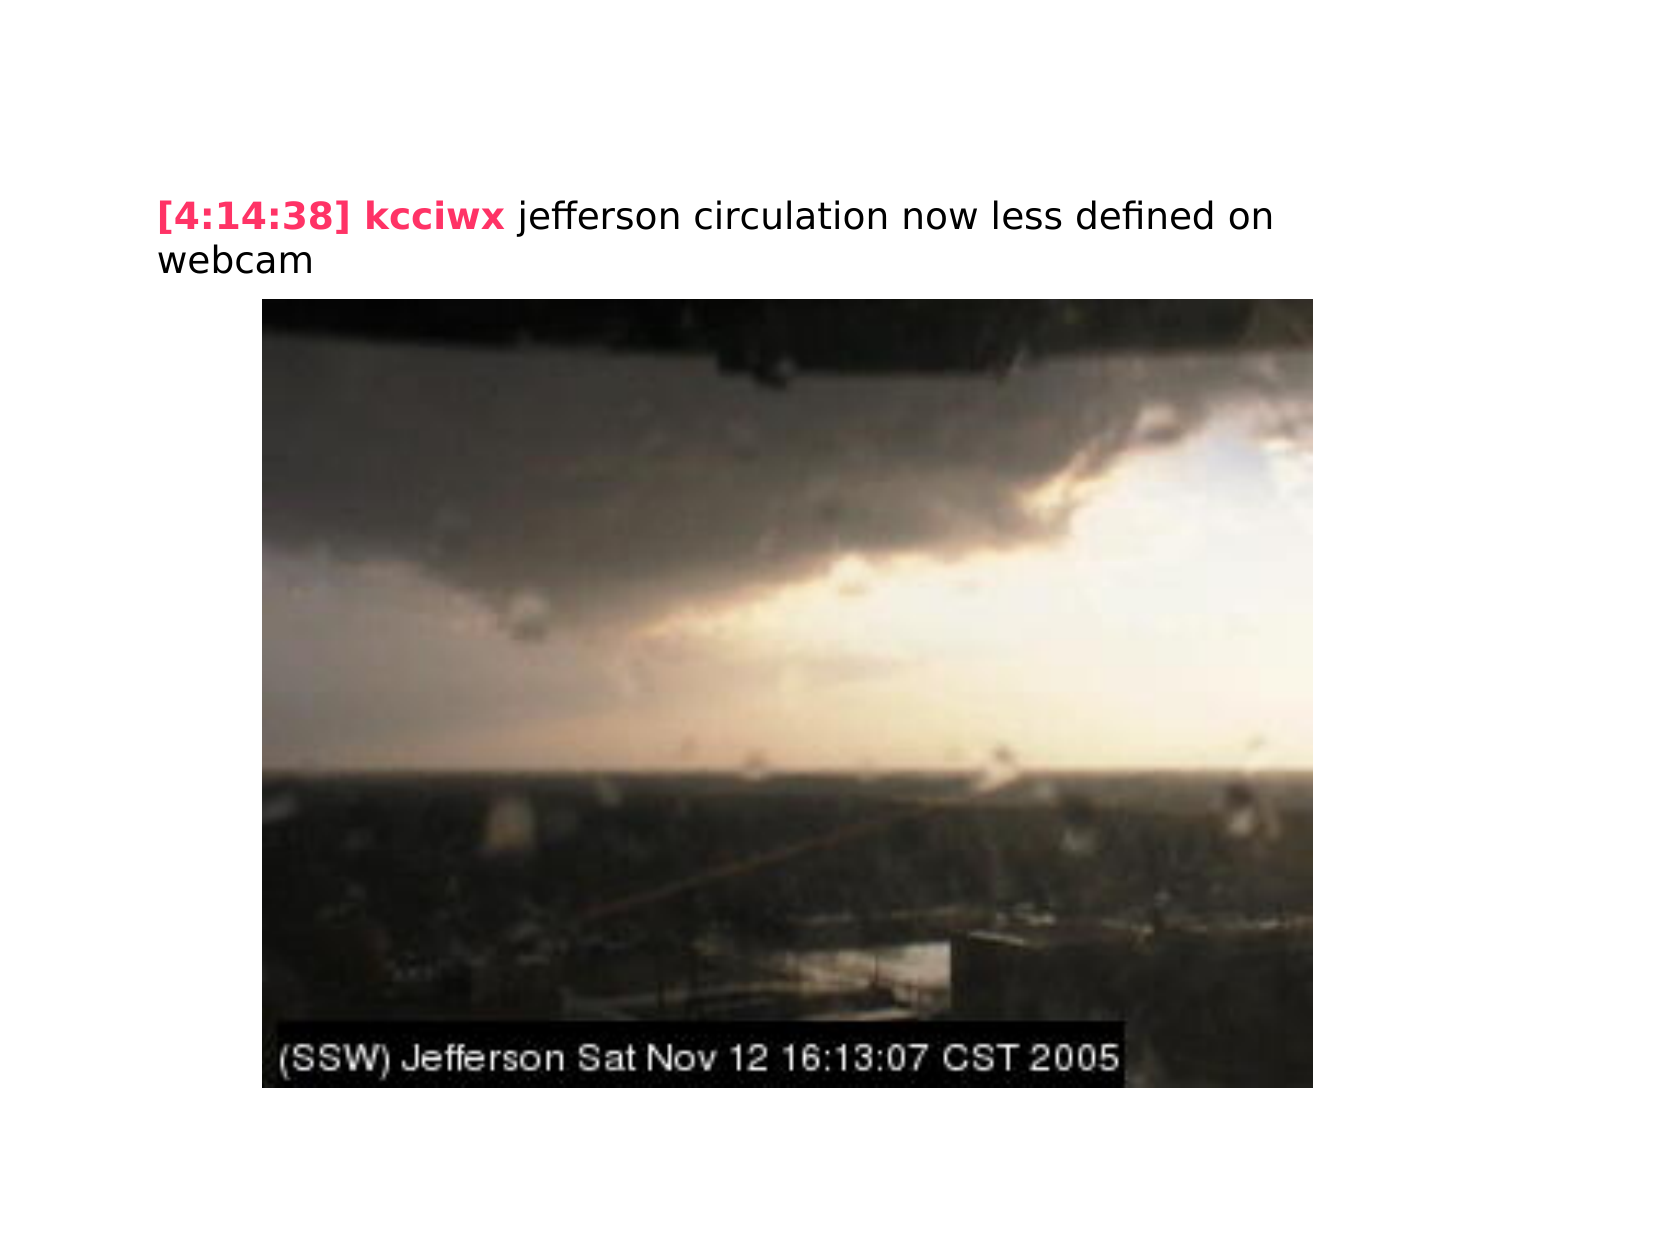

[4:14:38] kcciwx jefferson circulation now less defined on webcam